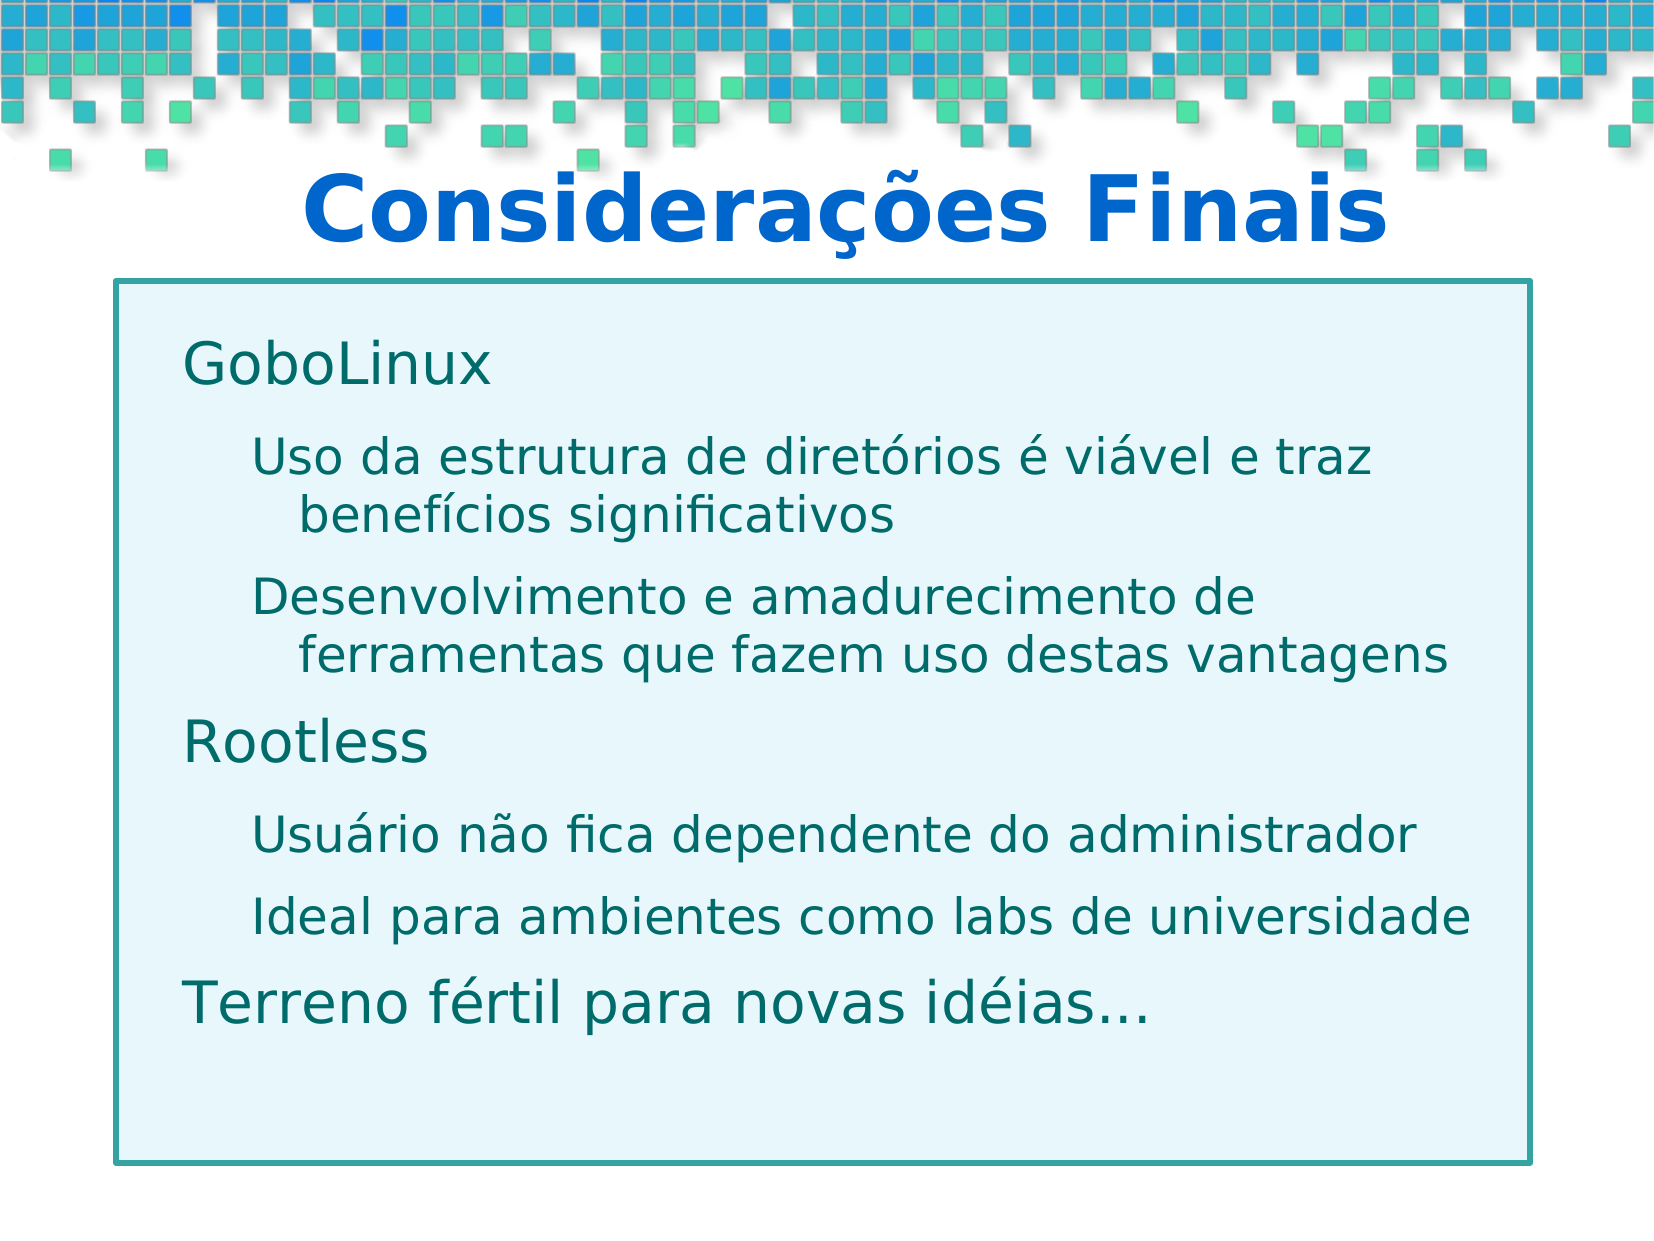

# Considerações Finais
GoboLinux
Uso da estrutura de diretórios é viável e traz benefícios significativos
Desenvolvimento e amadurecimento de ferramentas que fazem uso destas vantagens
Rootless
Usuário não fica dependente do administrador
Ideal para ambientes como labs de universidade
Terreno fértil para novas idéias...